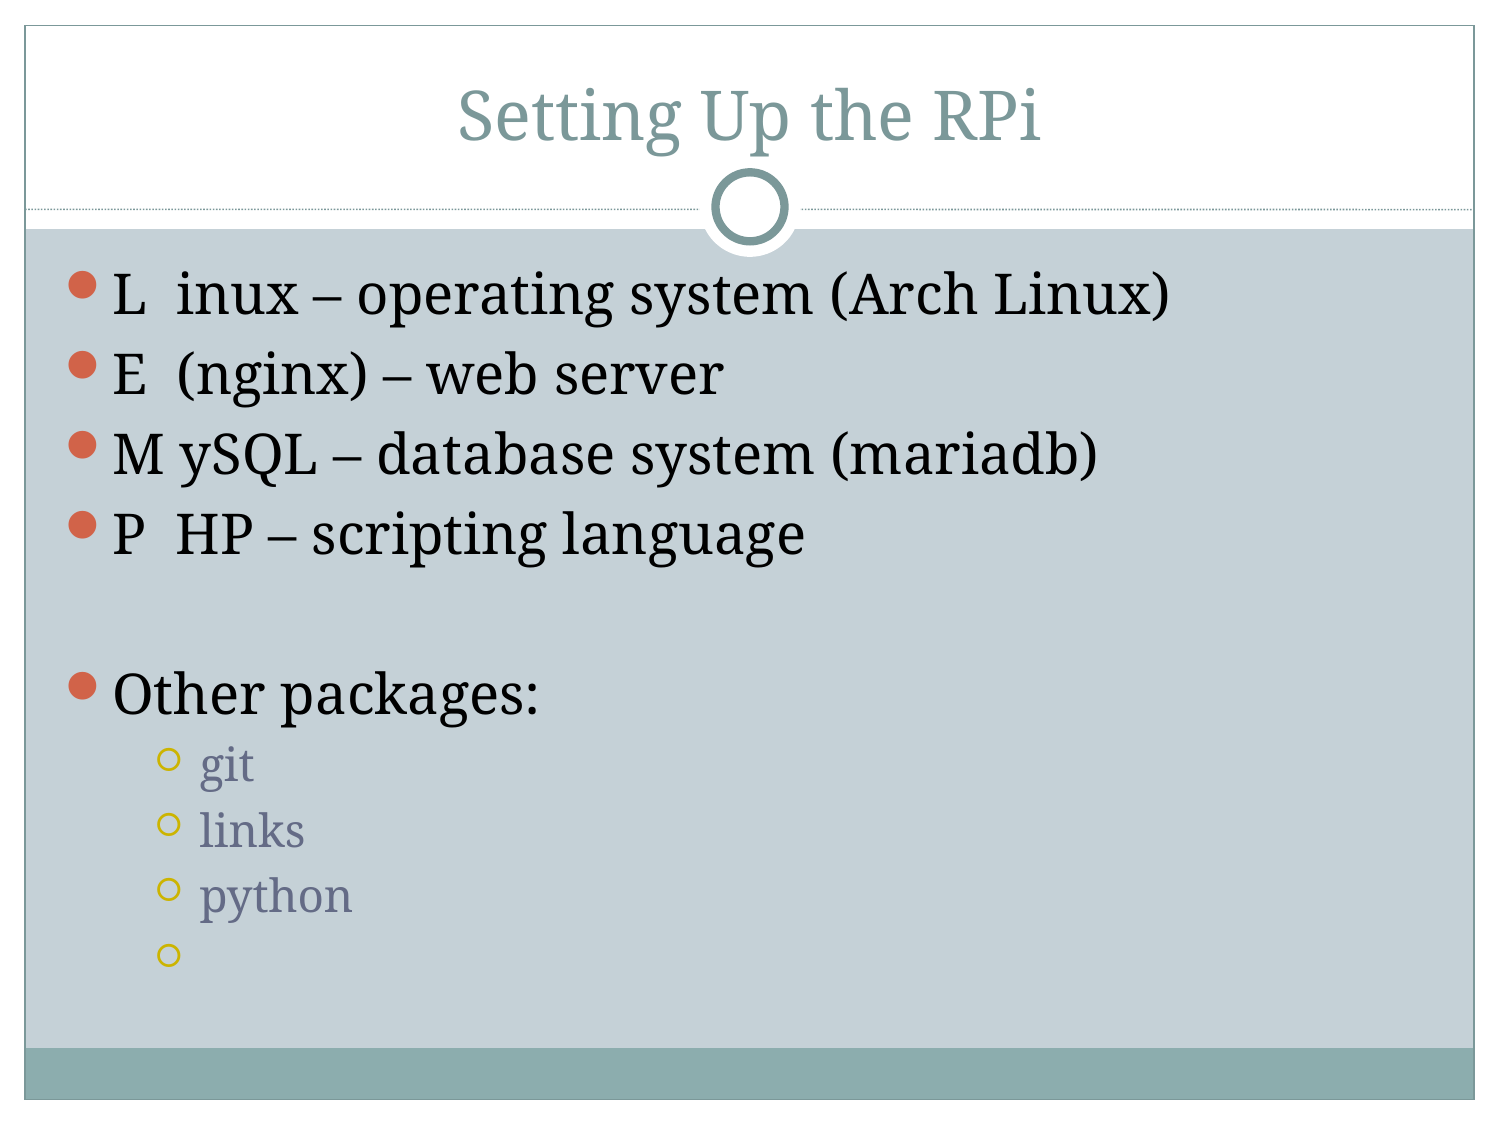

# Setting Up the RPi
L inux – operating system (Arch Linux)
E (nginx) – web server
M ySQL – database system (mariadb)
P HP – scripting language
Other packages:
git
links
python